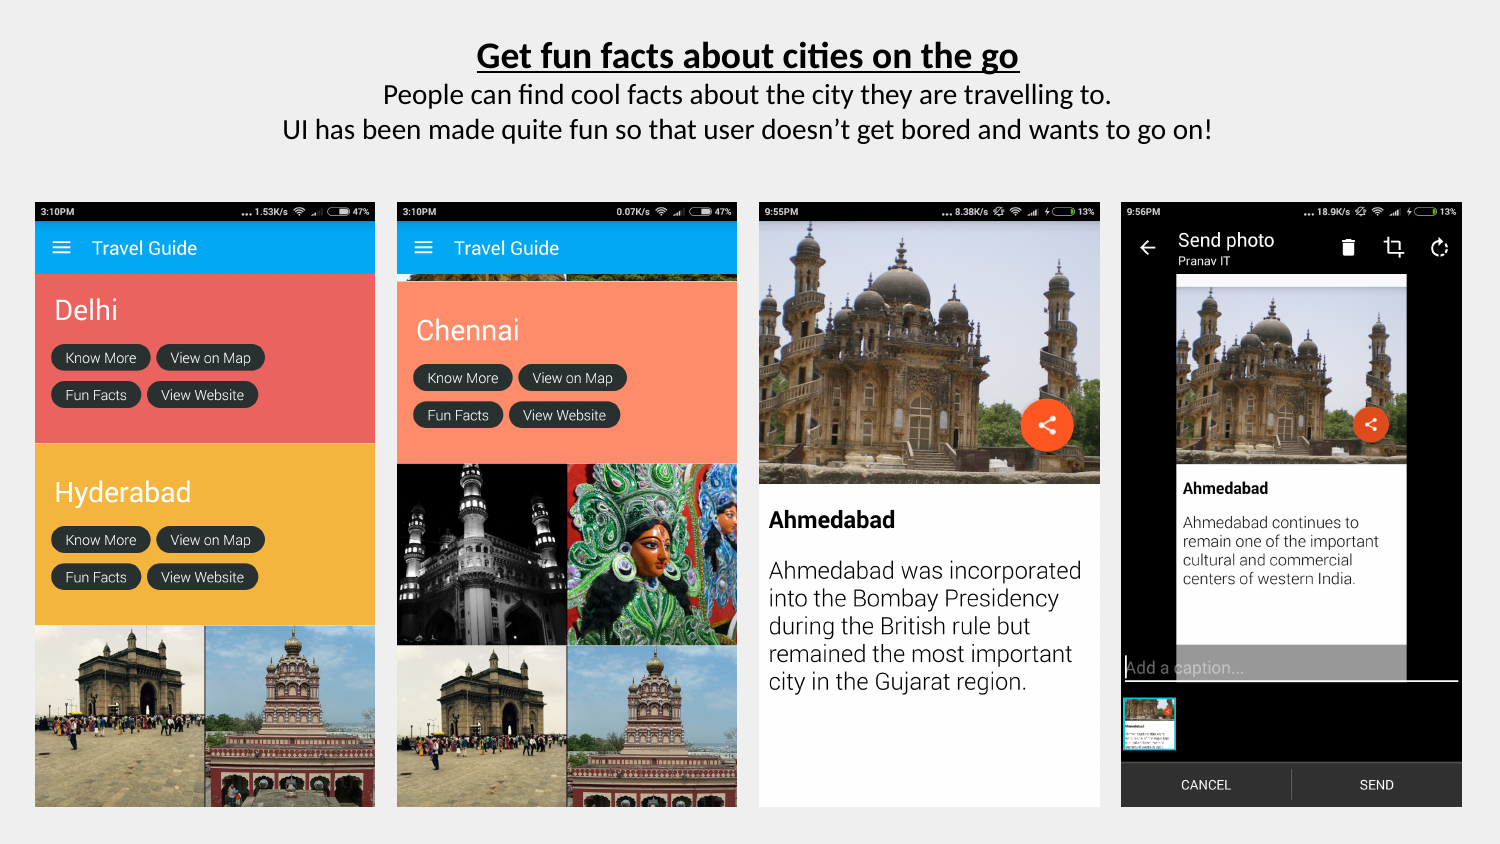

Get fun facts about cities on the go
People can find cool facts about the city they are travelling to.
UI has been made quite fun so that user doesn’t get bored and wants to go on!